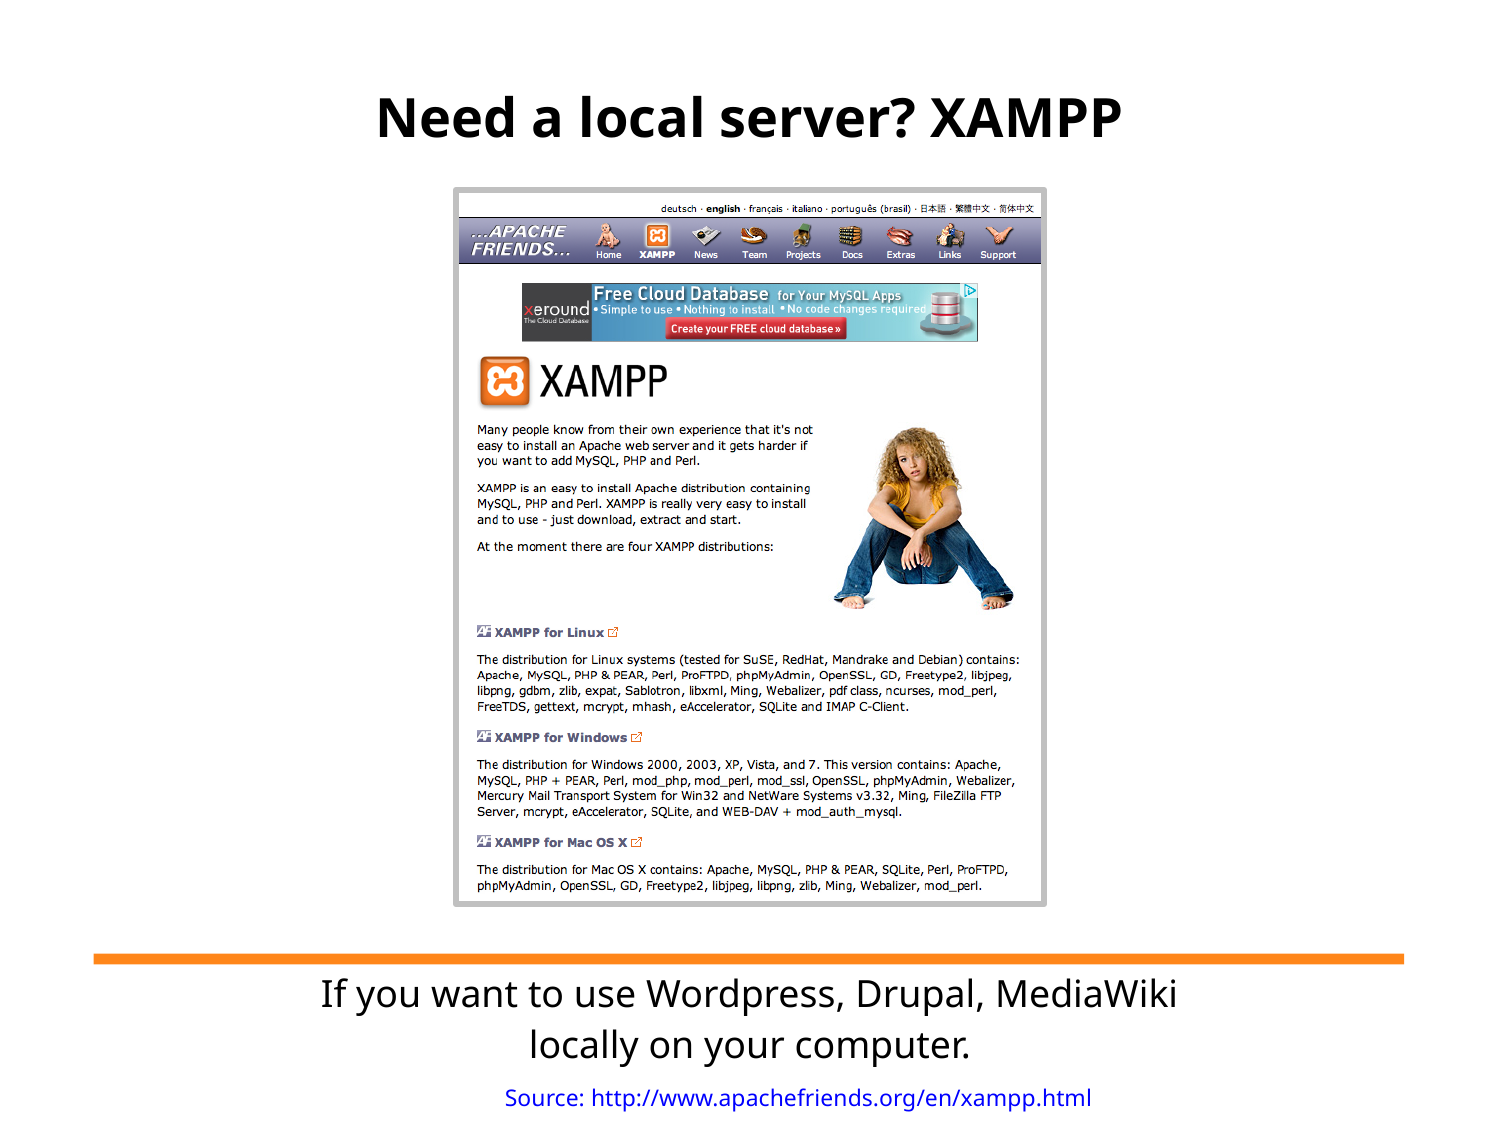

# Need a local server? XAMPP
If you want to use Wordpress, Drupal, MediaWiki locally on your computer.
Source: http://www.apachefriends.org/en/xampp.html